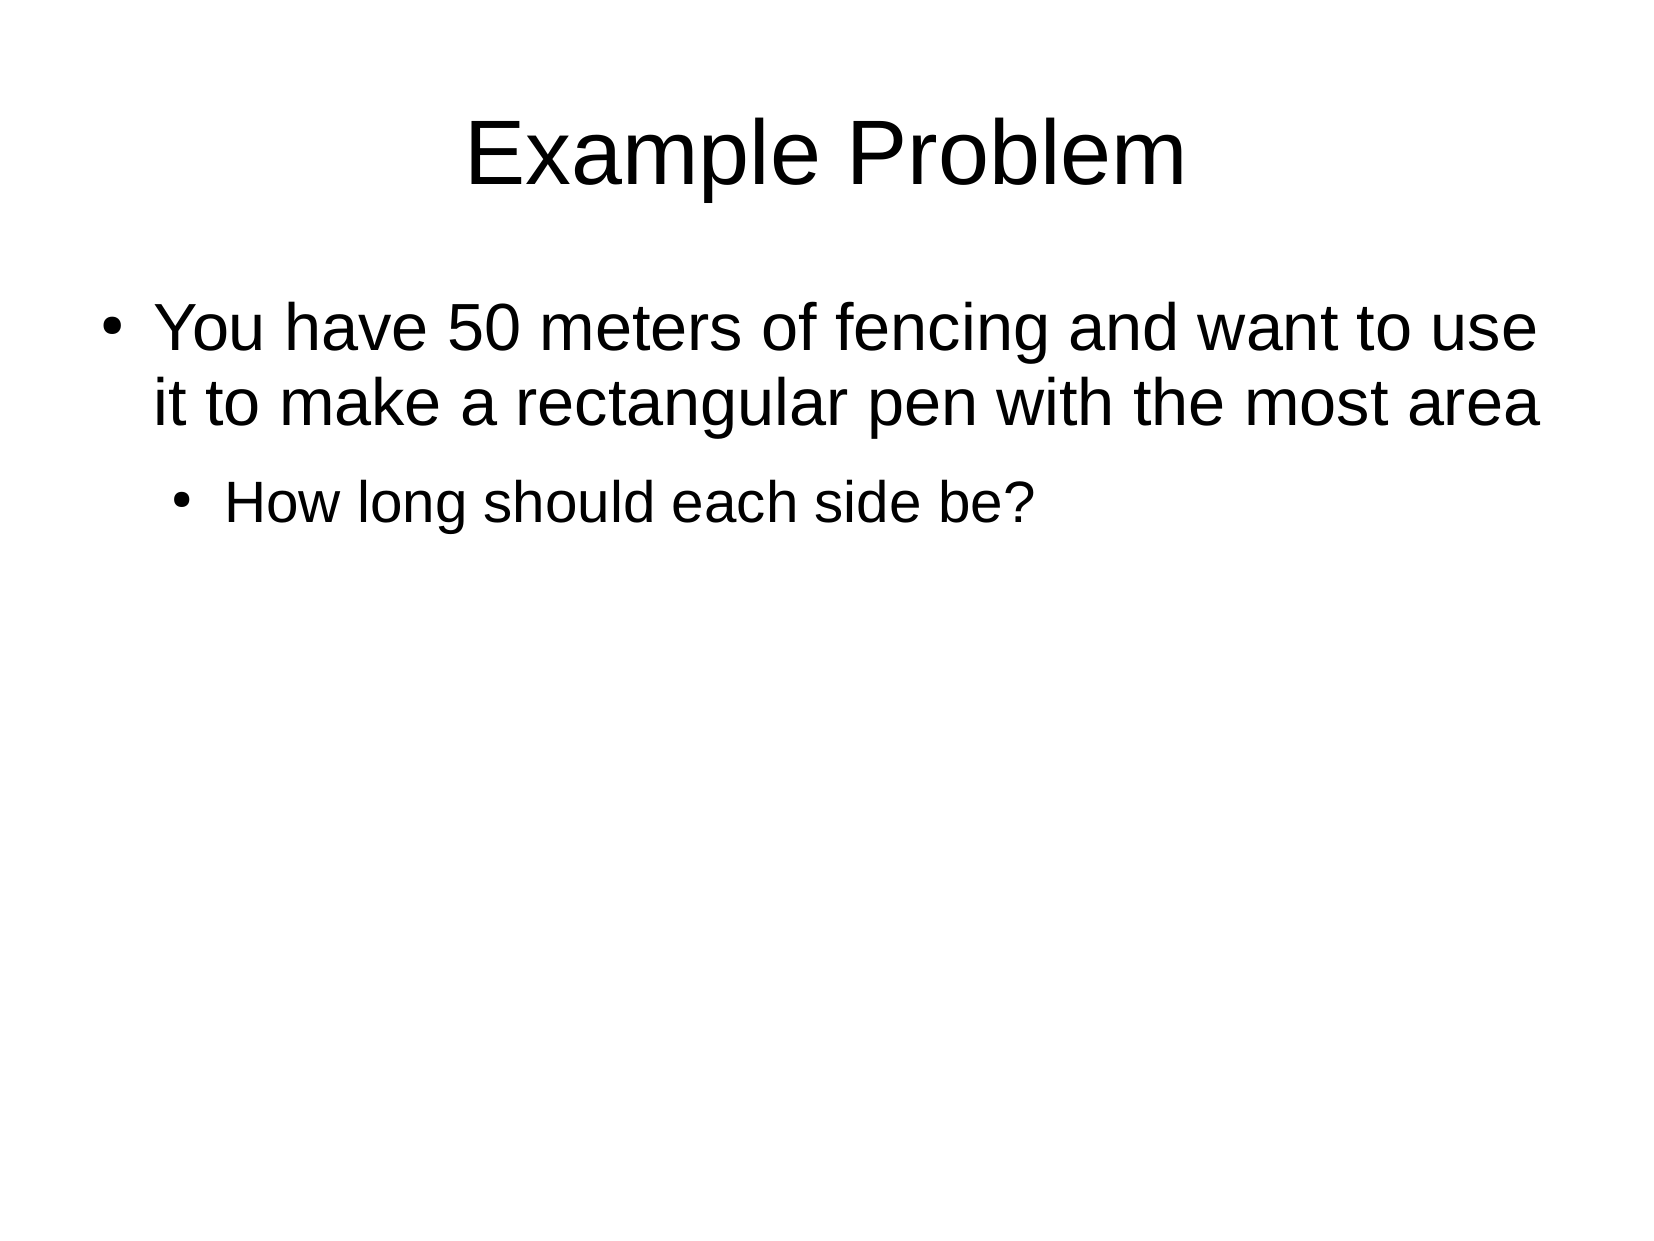

# Example Problem
You have 50 meters of fencing and want to use it to make a rectangular pen with the most area
How long should each side be?